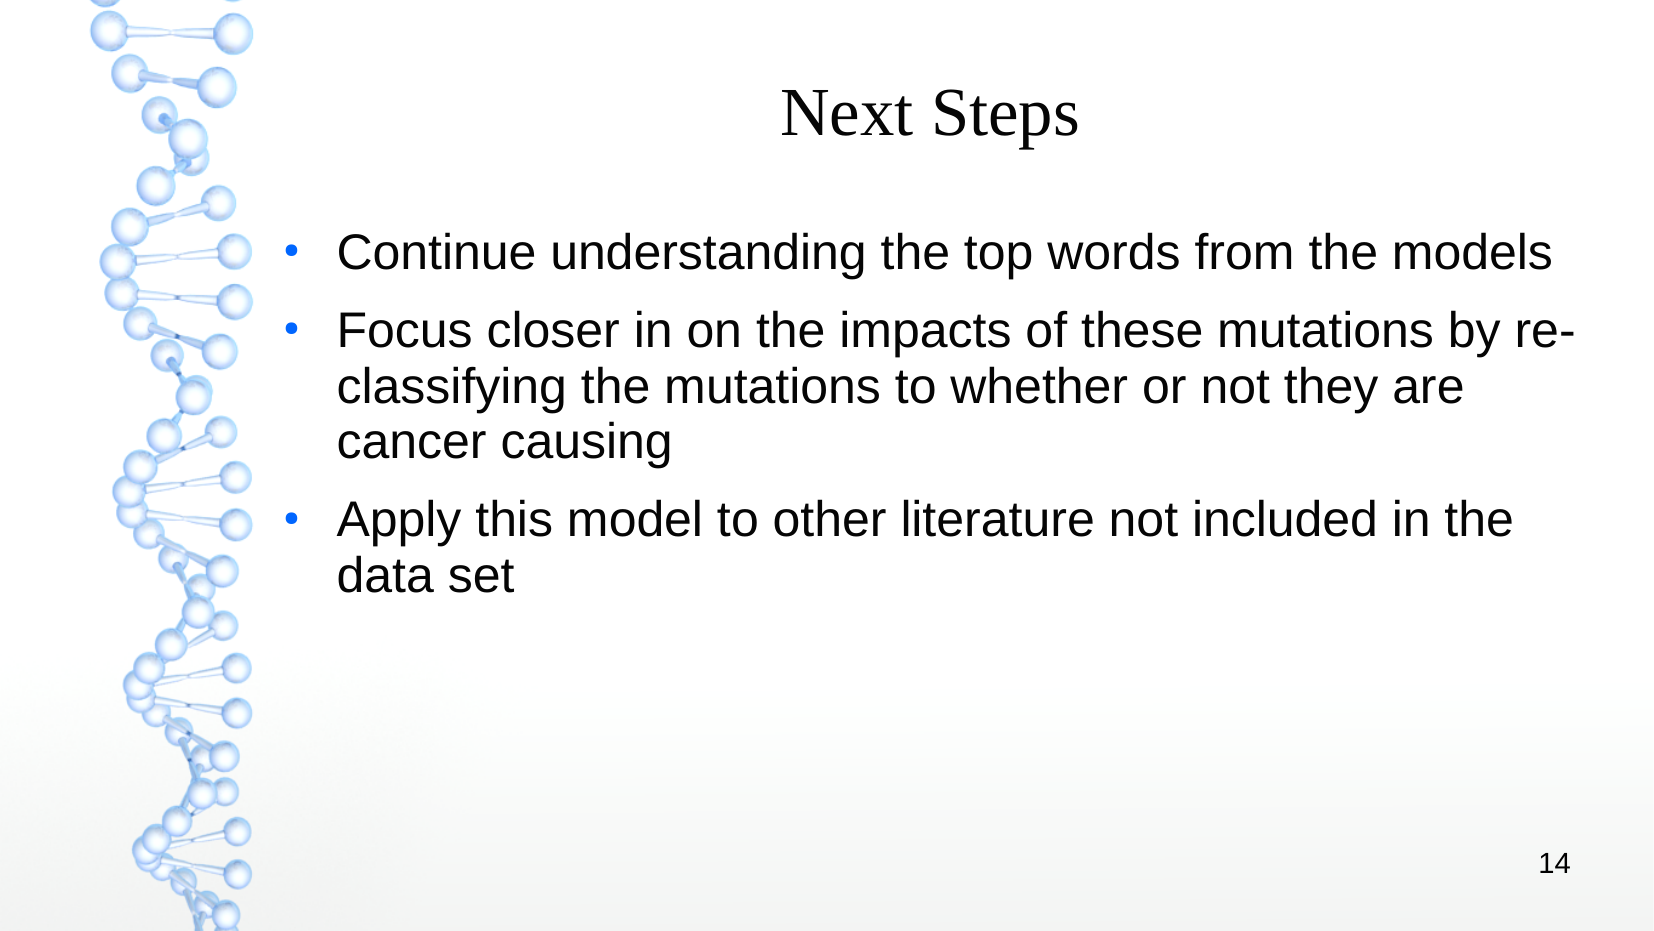

# Next Steps
Continue understanding the top words from the models
Focus closer in on the impacts of these mutations by re-classifying the mutations to whether or not they are cancer causing
Apply this model to other literature not included in the data set
14